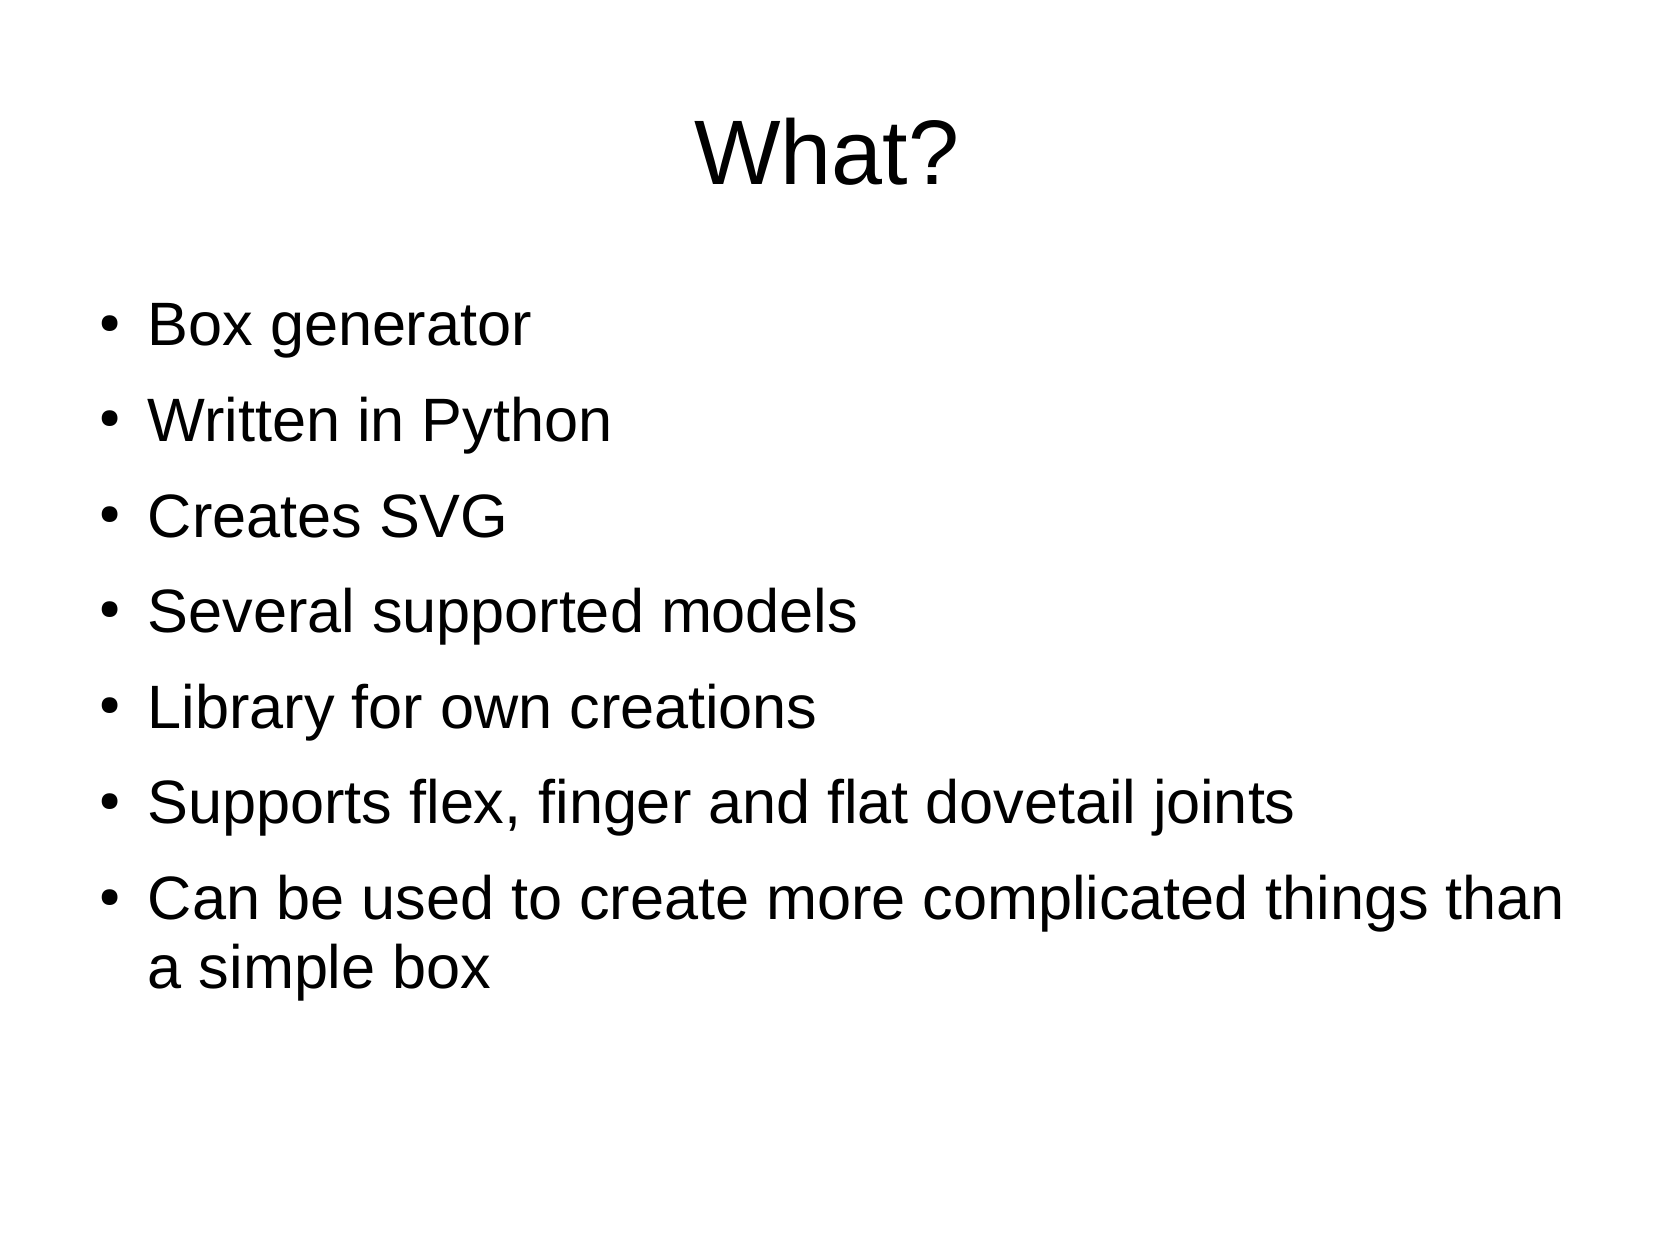

# What?
Box generator
Written in Python
Creates SVG
Several supported models
Library for own creations
Supports flex, finger and flat dovetail joints
Can be used to create more complicated things than a simple box